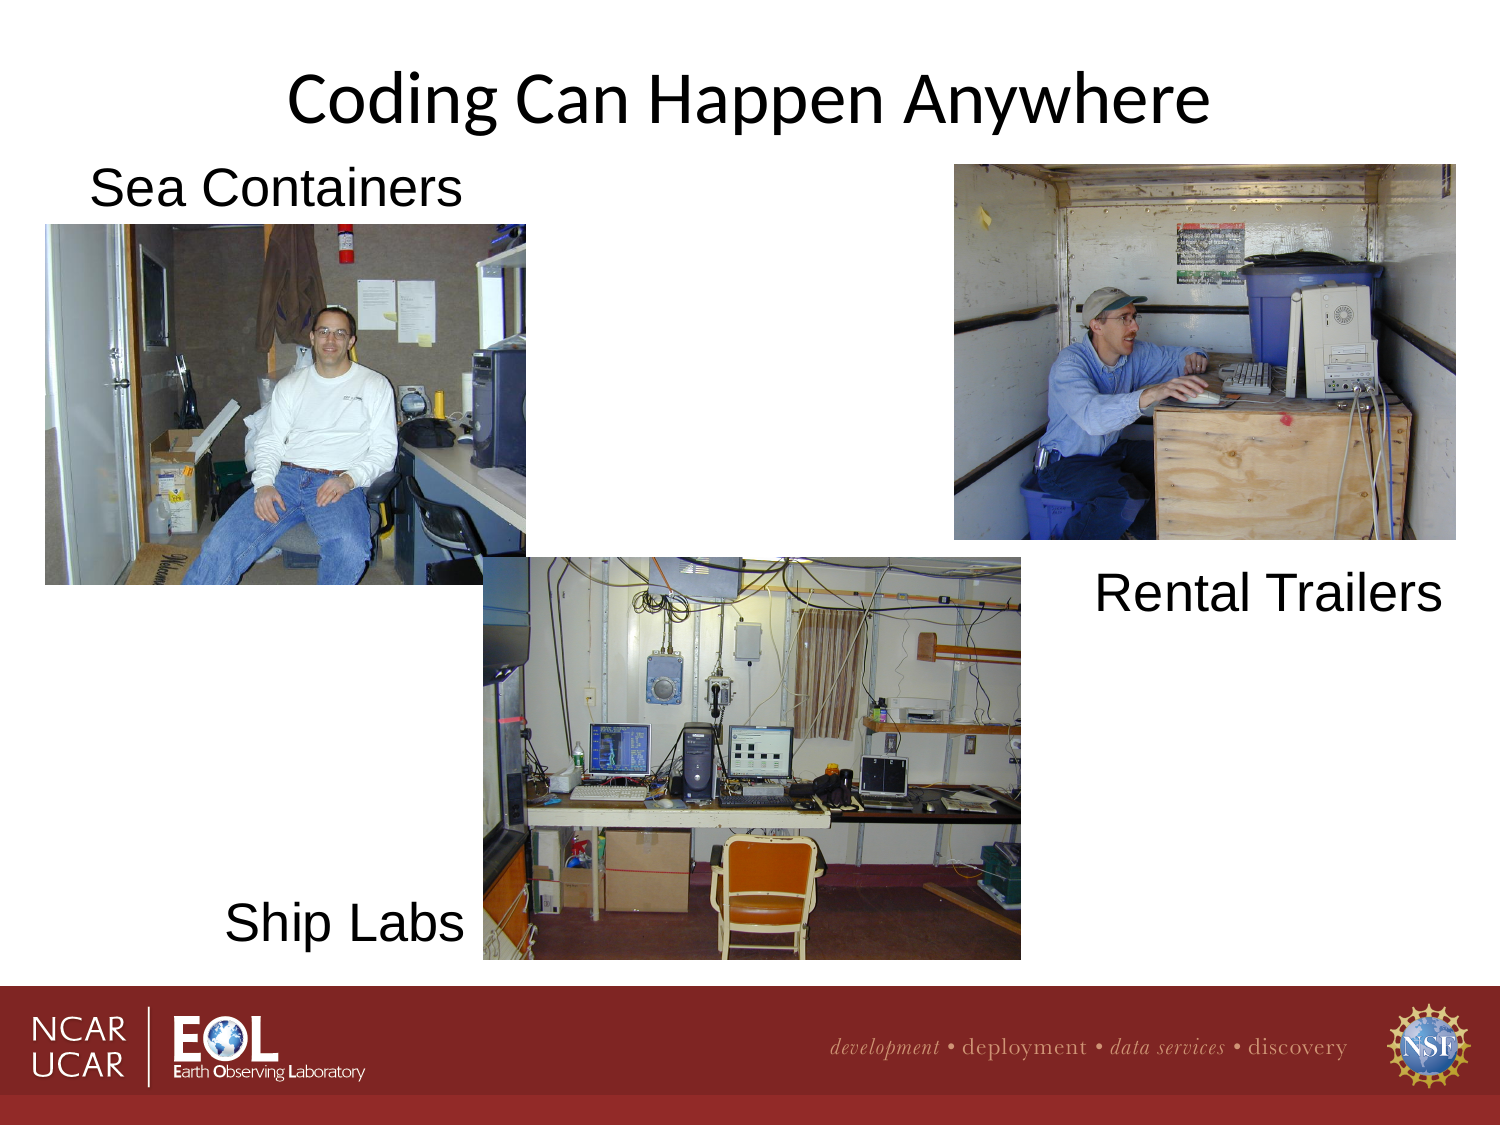

# Coding Can Happen Anywhere
Sea Containers
Rental Trailers
Ship Labs